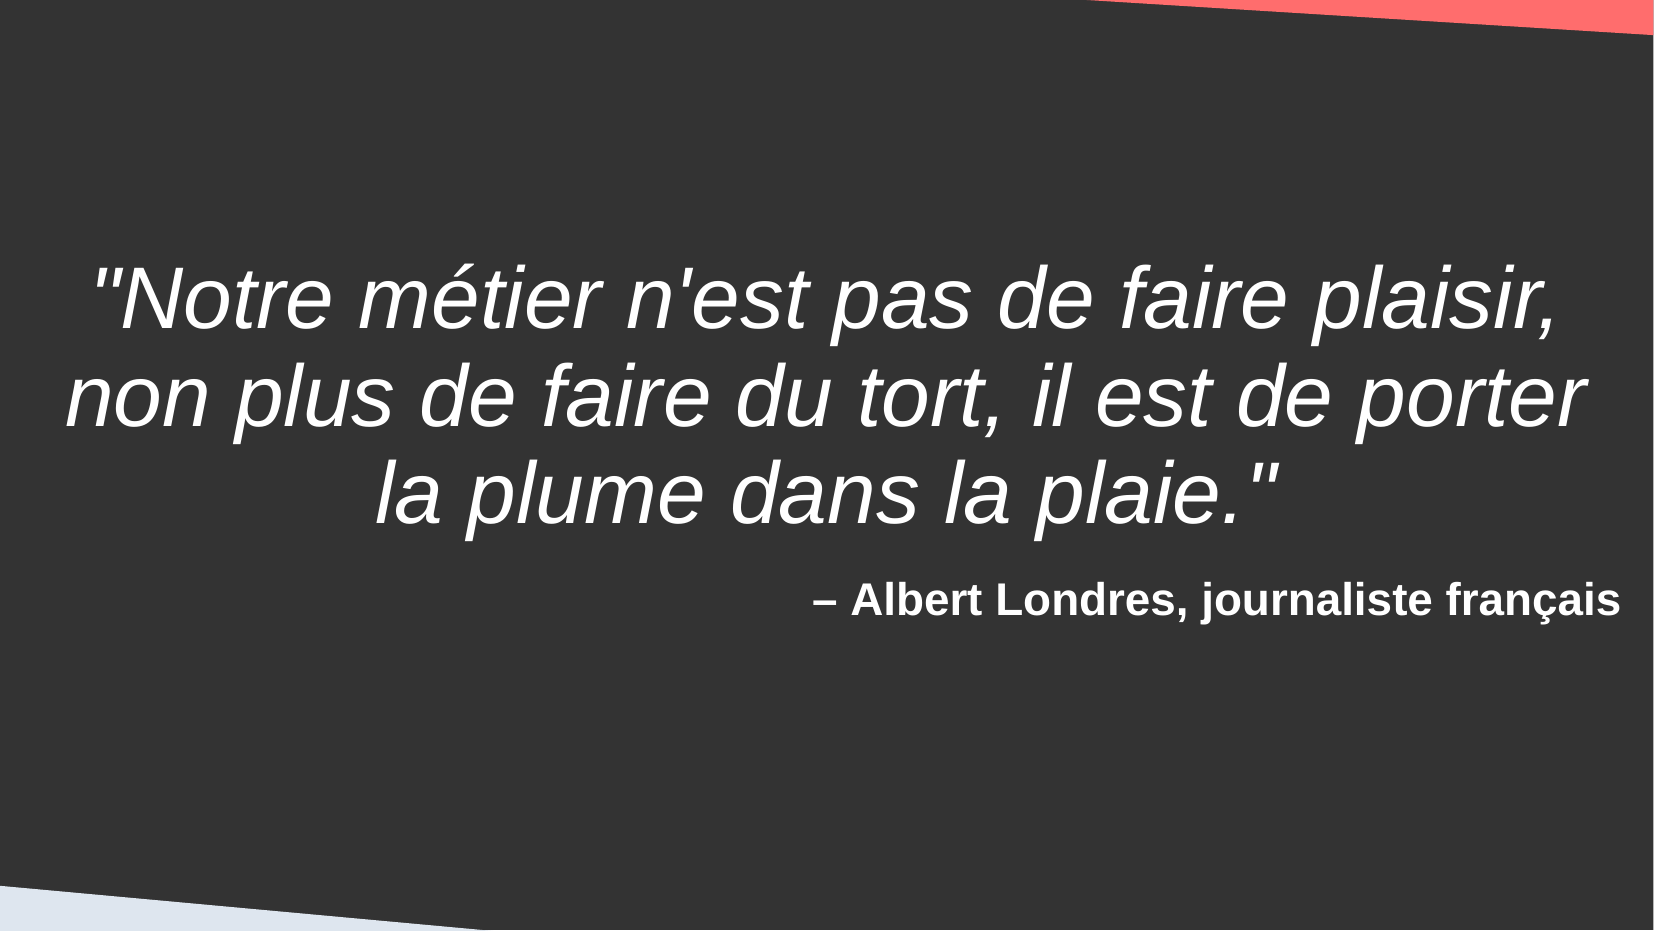

# "Notre métier n'est pas de faire plaisir, non plus de faire du tort, il est de porter la plume dans la plaie."
– Albert Londres, journaliste français